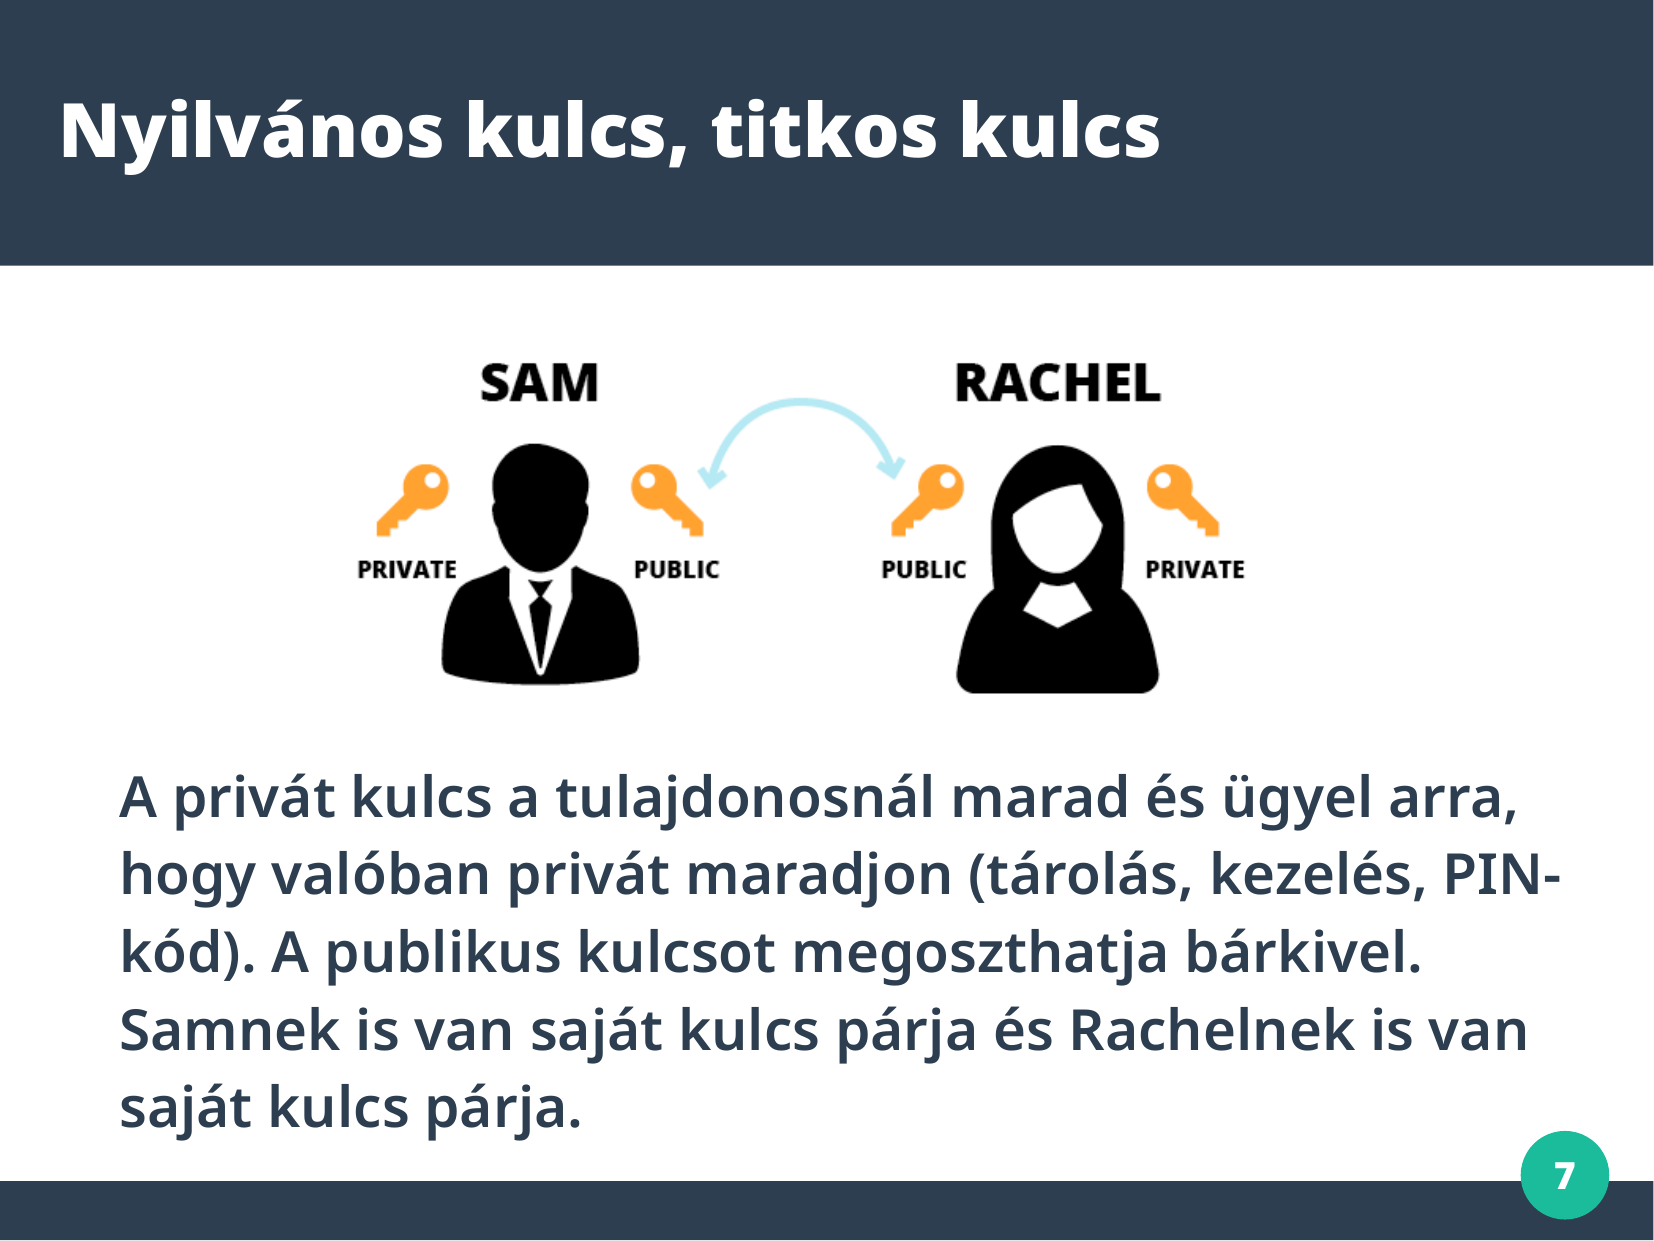

# Nyilvános kulcs, titkos kulcs
A privát kulcs a tulajdonosnál marad és ügyel arra, hogy valóban privát maradjon (tárolás, kezelés, PIN-kód). A publikus kulcsot megoszthatja bárkivel. Samnek is van saját kulcs párja és Rachelnek is van saját kulcs párja.
7